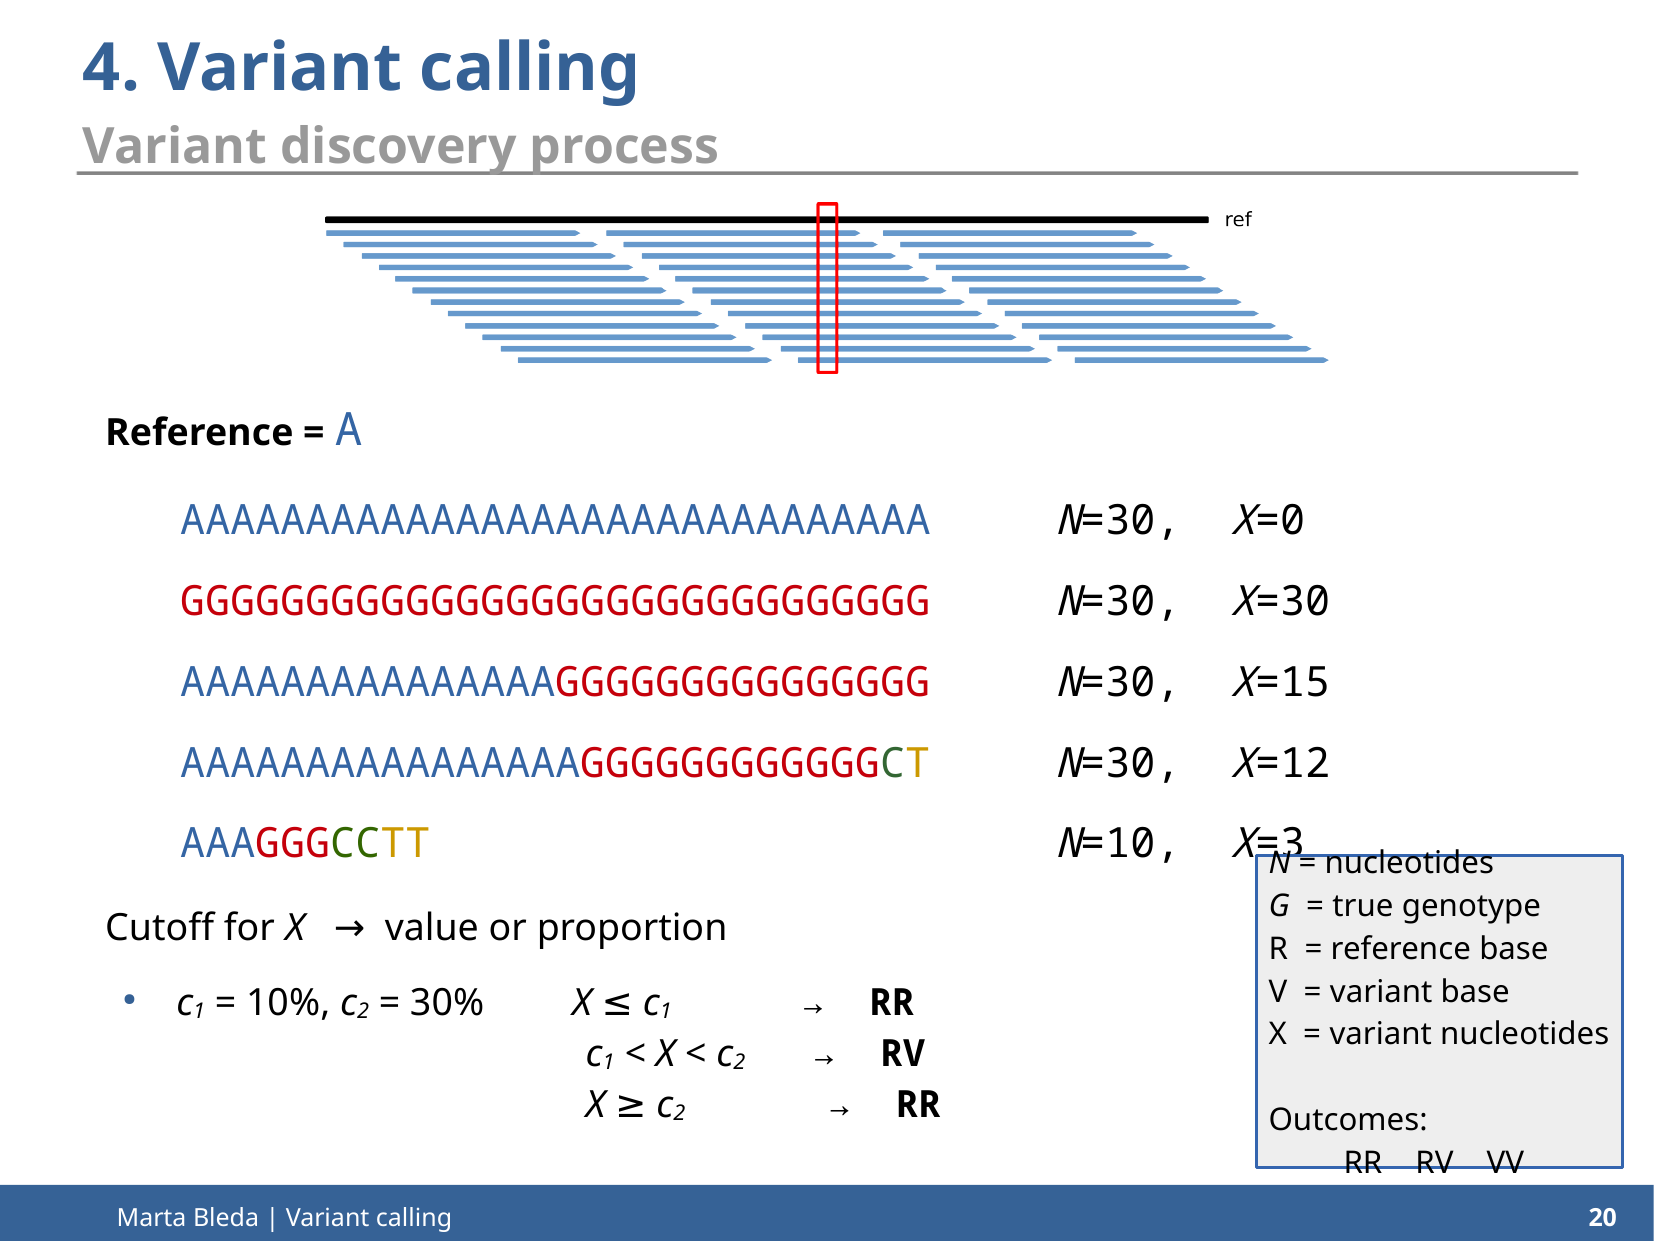

4. Variant calling
Variant discovery process
# Reference = A
 AAAAAAAAAAAAAAAAAAAAAAAAAAAAAA N=30, X=0
 GGGGGGGGGGGGGGGGGGGGGGGGGGGGGG N=30, X=30
 AAAAAAAAAAAAAAAGGGGGGGGGGGGGGG N=30, X=15
 AAAAAAAAAAAAAAAAGGGGGGGGGGGGCT N=30, X=12
 AAAGGGCCTT N=10, X=3
Cutoff for X → value or proportion
c1 = 10%, c2 = 30% X ≤ c1 → RR
 c1 < X < c2 → RV
 X ≥ c2 → RR
N = nucleotides
G = true genotype
R = reference base
V = variant base
X = variant nucleotides
Outcomes:
	RR RV VV
Marta Bleda | Variant calling
20